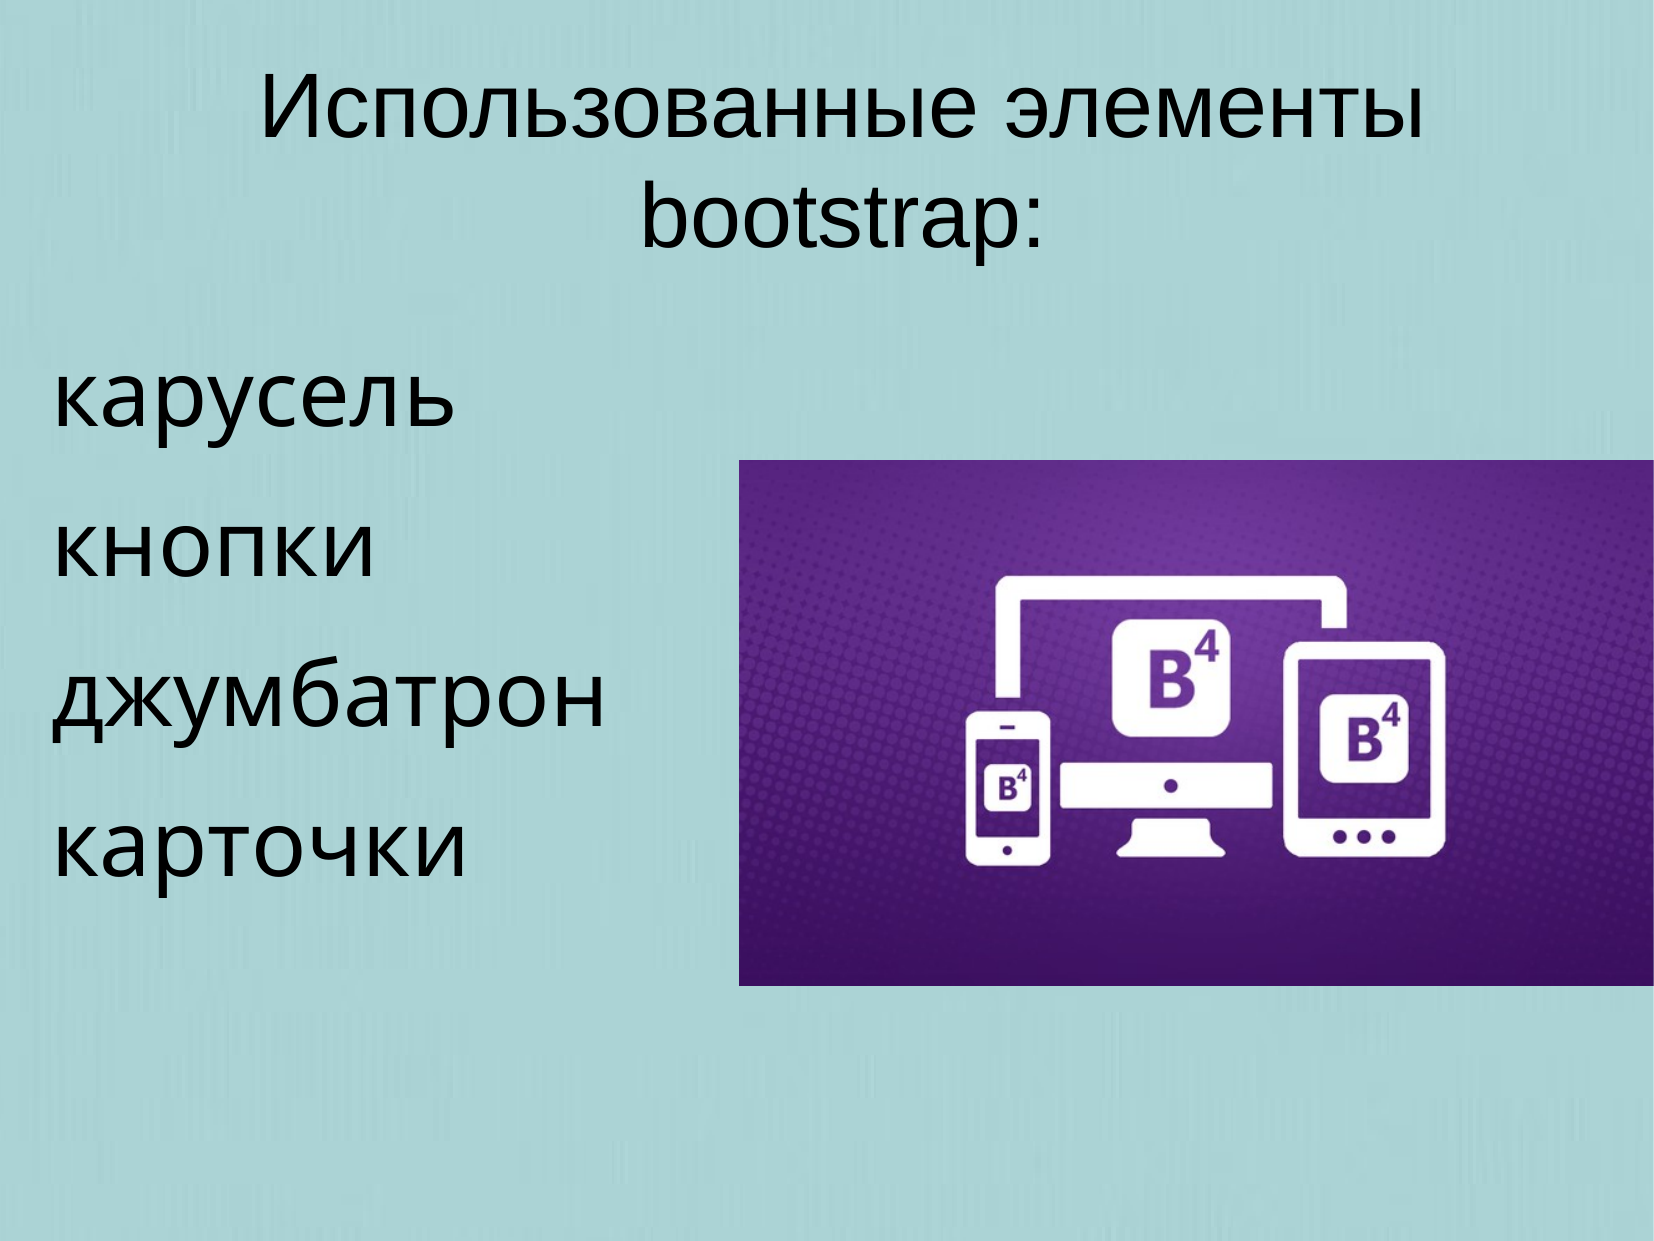

# Использованные элементы bootstrap:
карусель
кнопки
джумбатрон
карточки